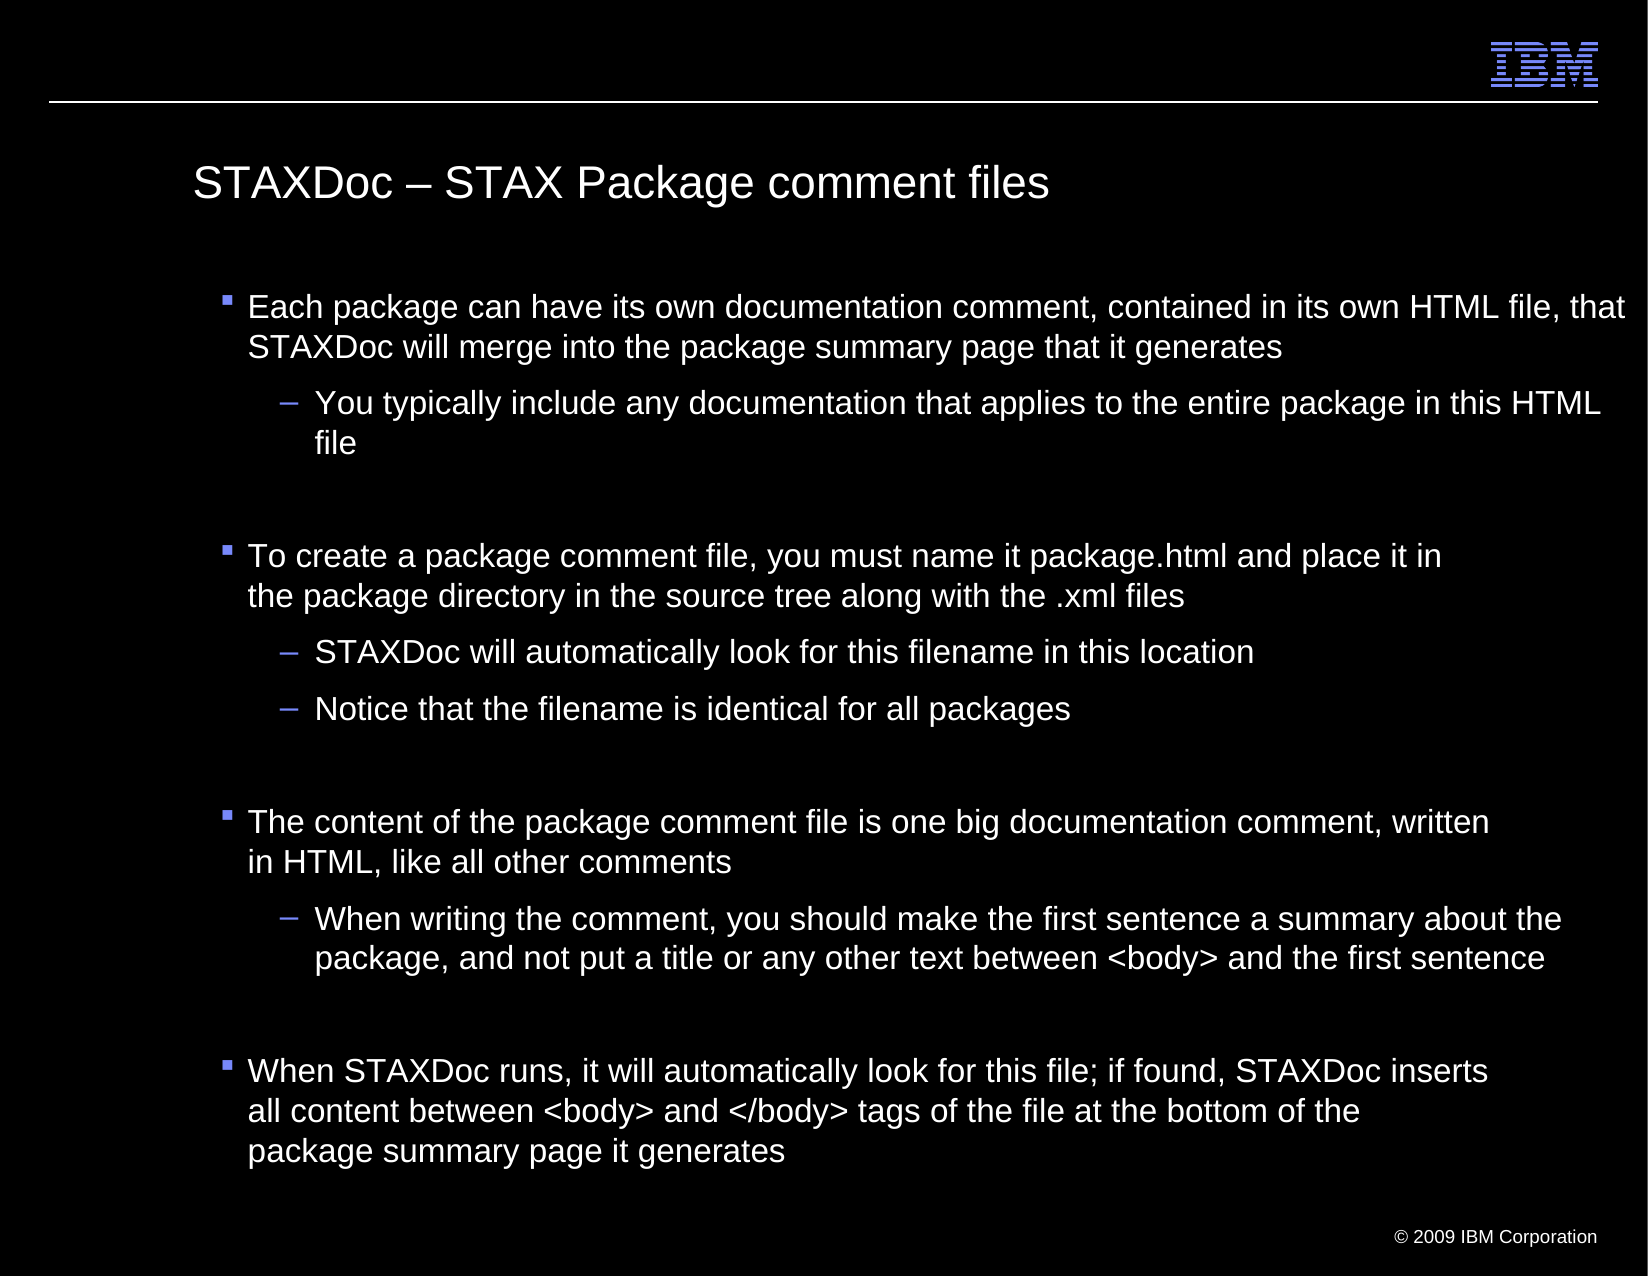

# STAXDoc – STAX Package comment files
Each package can have its own documentation comment, contained in its own HTML file, that STAXDoc will merge into the package summary page that it generates
You typically include any documentation that applies to the entire package in this HTML file
To create a package comment file, you must name it package.html and place it in
the package directory in the source tree along with the .xml files
STAXDoc will automatically look for this filename in this location
Notice that the filename is identical for all packages
The content of the package comment file is one big documentation comment, written
in HTML, like all other comments
When writing the comment, you should make the first sentence a summary about the package, and not put a title or any other text between <body> and the first sentence
When STAXDoc runs, it will automatically look for this file; if found, STAXDoc inserts
all content between <body> and </body> tags of the file at the bottom of the
package summary page it generates